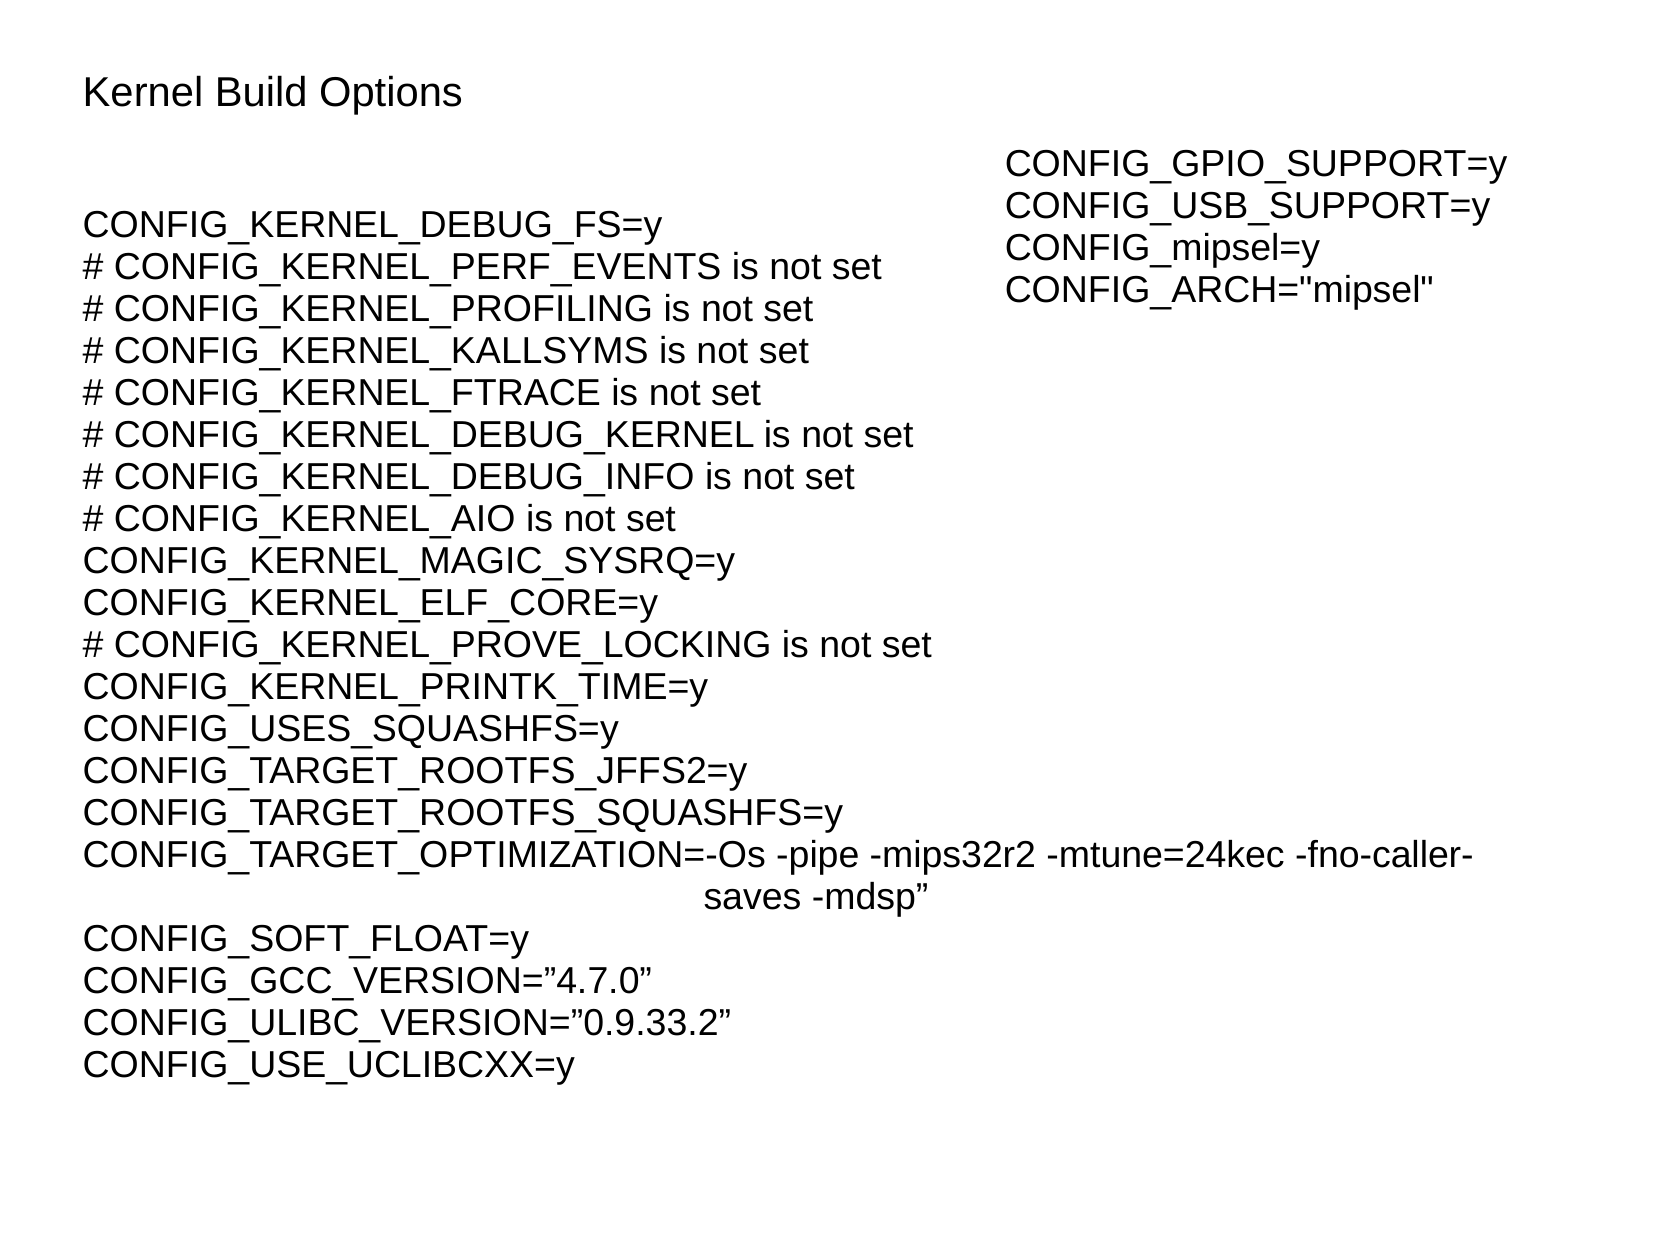

# Kernel Build Options
CONFIG_KERNEL_DEBUG_FS=y
# CONFIG_KERNEL_PERF_EVENTS is not set
# CONFIG_KERNEL_PROFILING is not set
# CONFIG_KERNEL_KALLSYMS is not set
# CONFIG_KERNEL_FTRACE is not set
# CONFIG_KERNEL_DEBUG_KERNEL is not set
# CONFIG_KERNEL_DEBUG_INFO is not set
# CONFIG_KERNEL_AIO is not set
CONFIG_KERNEL_MAGIC_SYSRQ=y
CONFIG_KERNEL_ELF_CORE=y
# CONFIG_KERNEL_PROVE_LOCKING is not set
CONFIG_KERNEL_PRINTK_TIME=y
CONFIG_USES_SQUASHFS=y
CONFIG_TARGET_ROOTFS_JFFS2=y
CONFIG_TARGET_ROOTFS_SQUASHFS=y
CONFIG_TARGET_OPTIMIZATION=-Os -pipe -mips32r2 -mtune=24kec -fno-caller-									 saves -mdsp”
CONFIG_SOFT_FLOAT=y
CONFIG_GCC_VERSION=”4.7.0”
CONFIG_ULIBC_VERSION=”0.9.33.2”
CONFIG_USE_UCLIBCXX=y
CONFIG_GPIO_SUPPORT=y
CONFIG_USB_SUPPORT=y
CONFIG_mipsel=y
CONFIG_ARCH="mipsel"